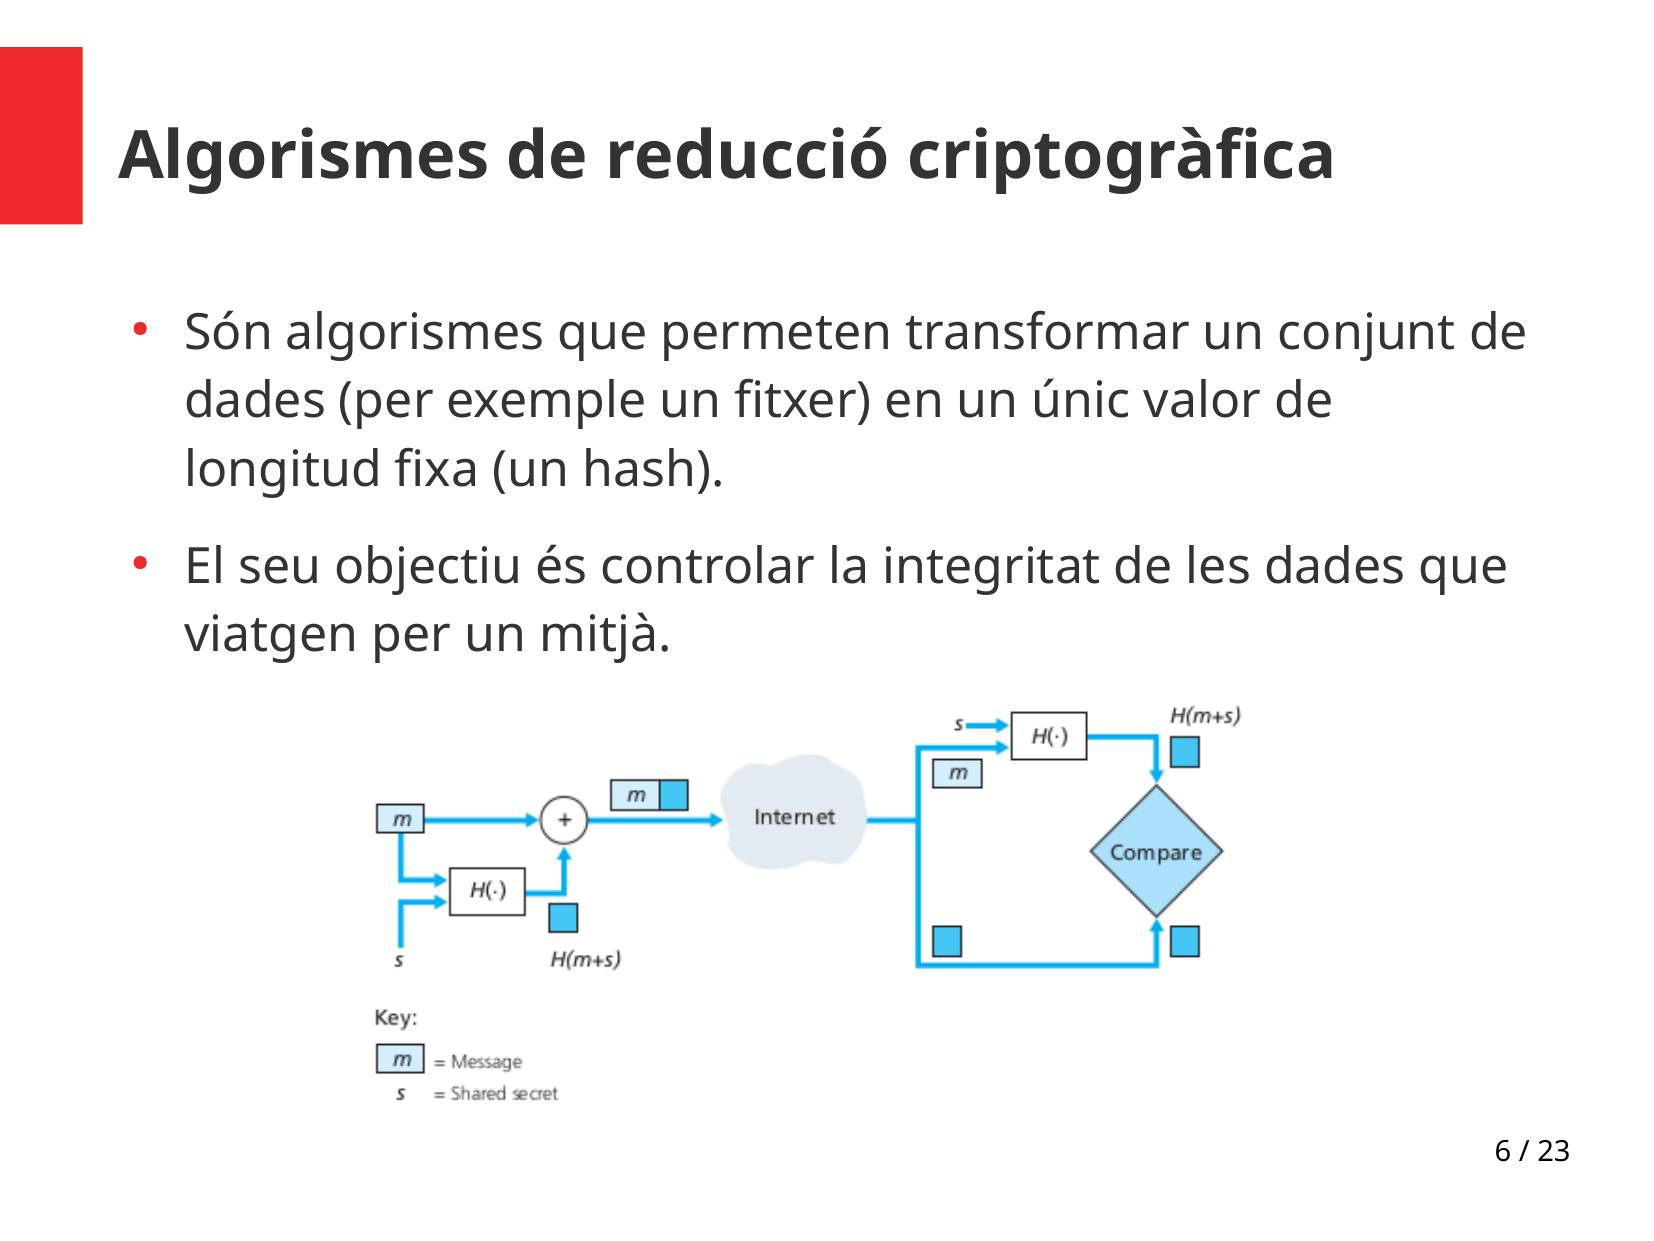

# Algorismes de reducció criptogràfica
Són algorismes que permeten transformar un conjunt de dades (per exemple un fitxer) en un únic valor de longitud fixa (un hash).
El seu objectiu és controlar la integritat de les dades que viatgen per un mitjà.
6